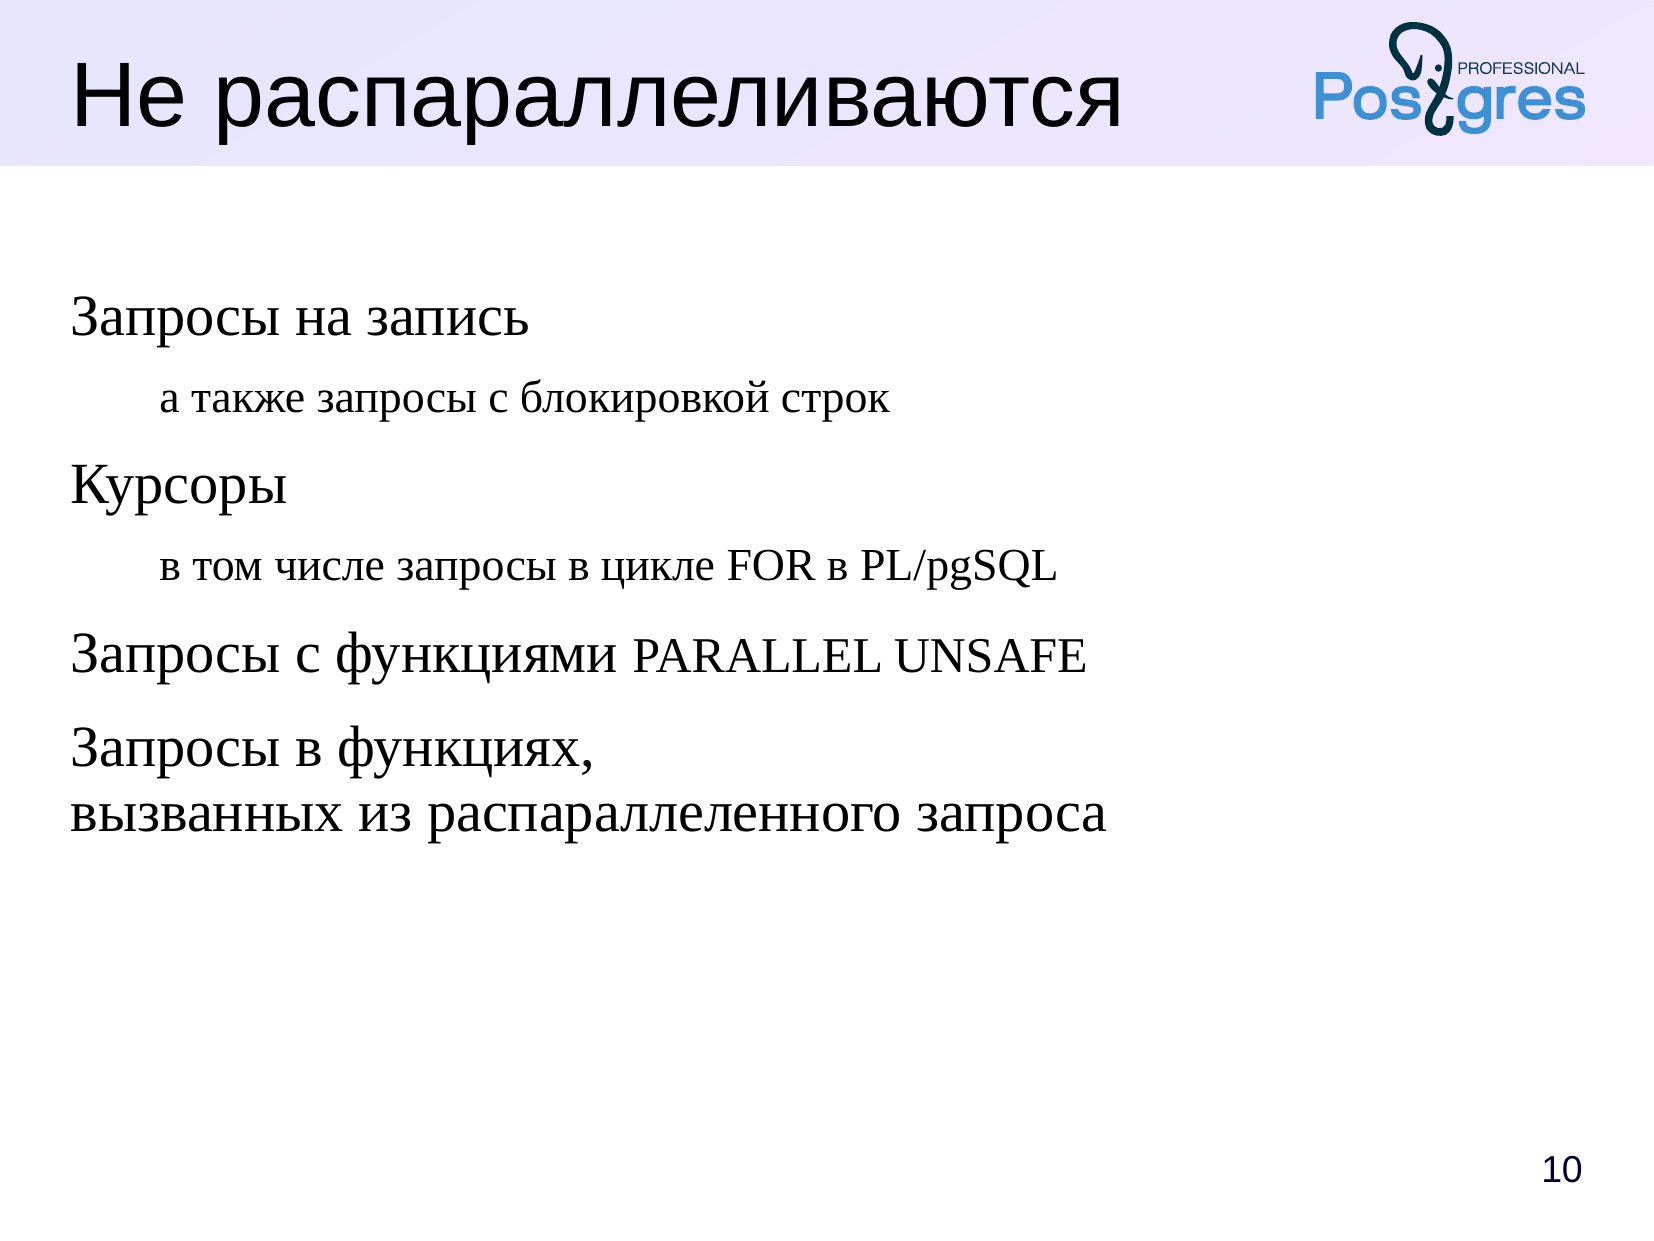

# Не распараллеливаются
Запросы на запись
а также запросы с блокировкой строк
Курсоры
в том числе запросы в цикле FOR в PL/pgSQL
Запросы с функциями PARALLEL UNSAFE
Запросы в функциях,
вызванных из распараллеленного запроса